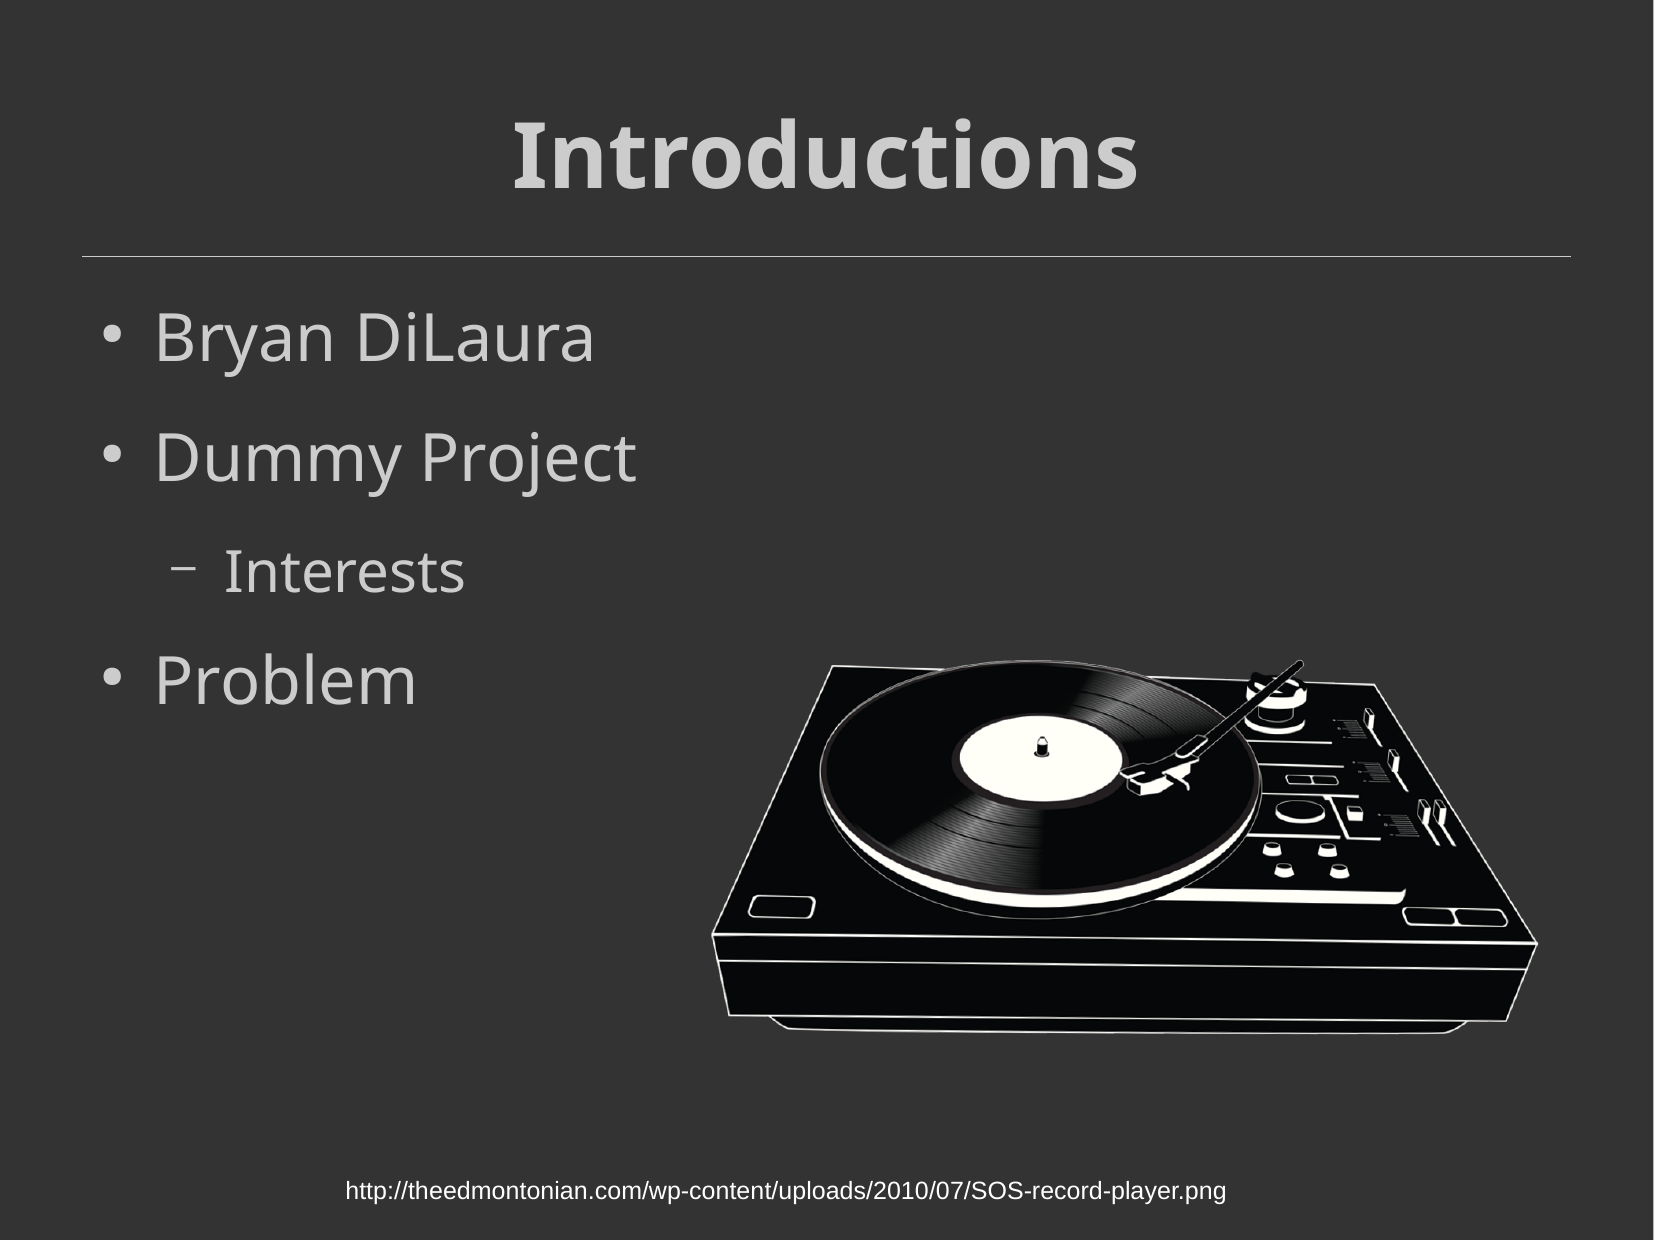

# Introductions
Bryan DiLaura
Dummy Project
Interests
Problem
http://theedmontonian.com/wp-content/uploads/2010/07/SOS-record-player.png